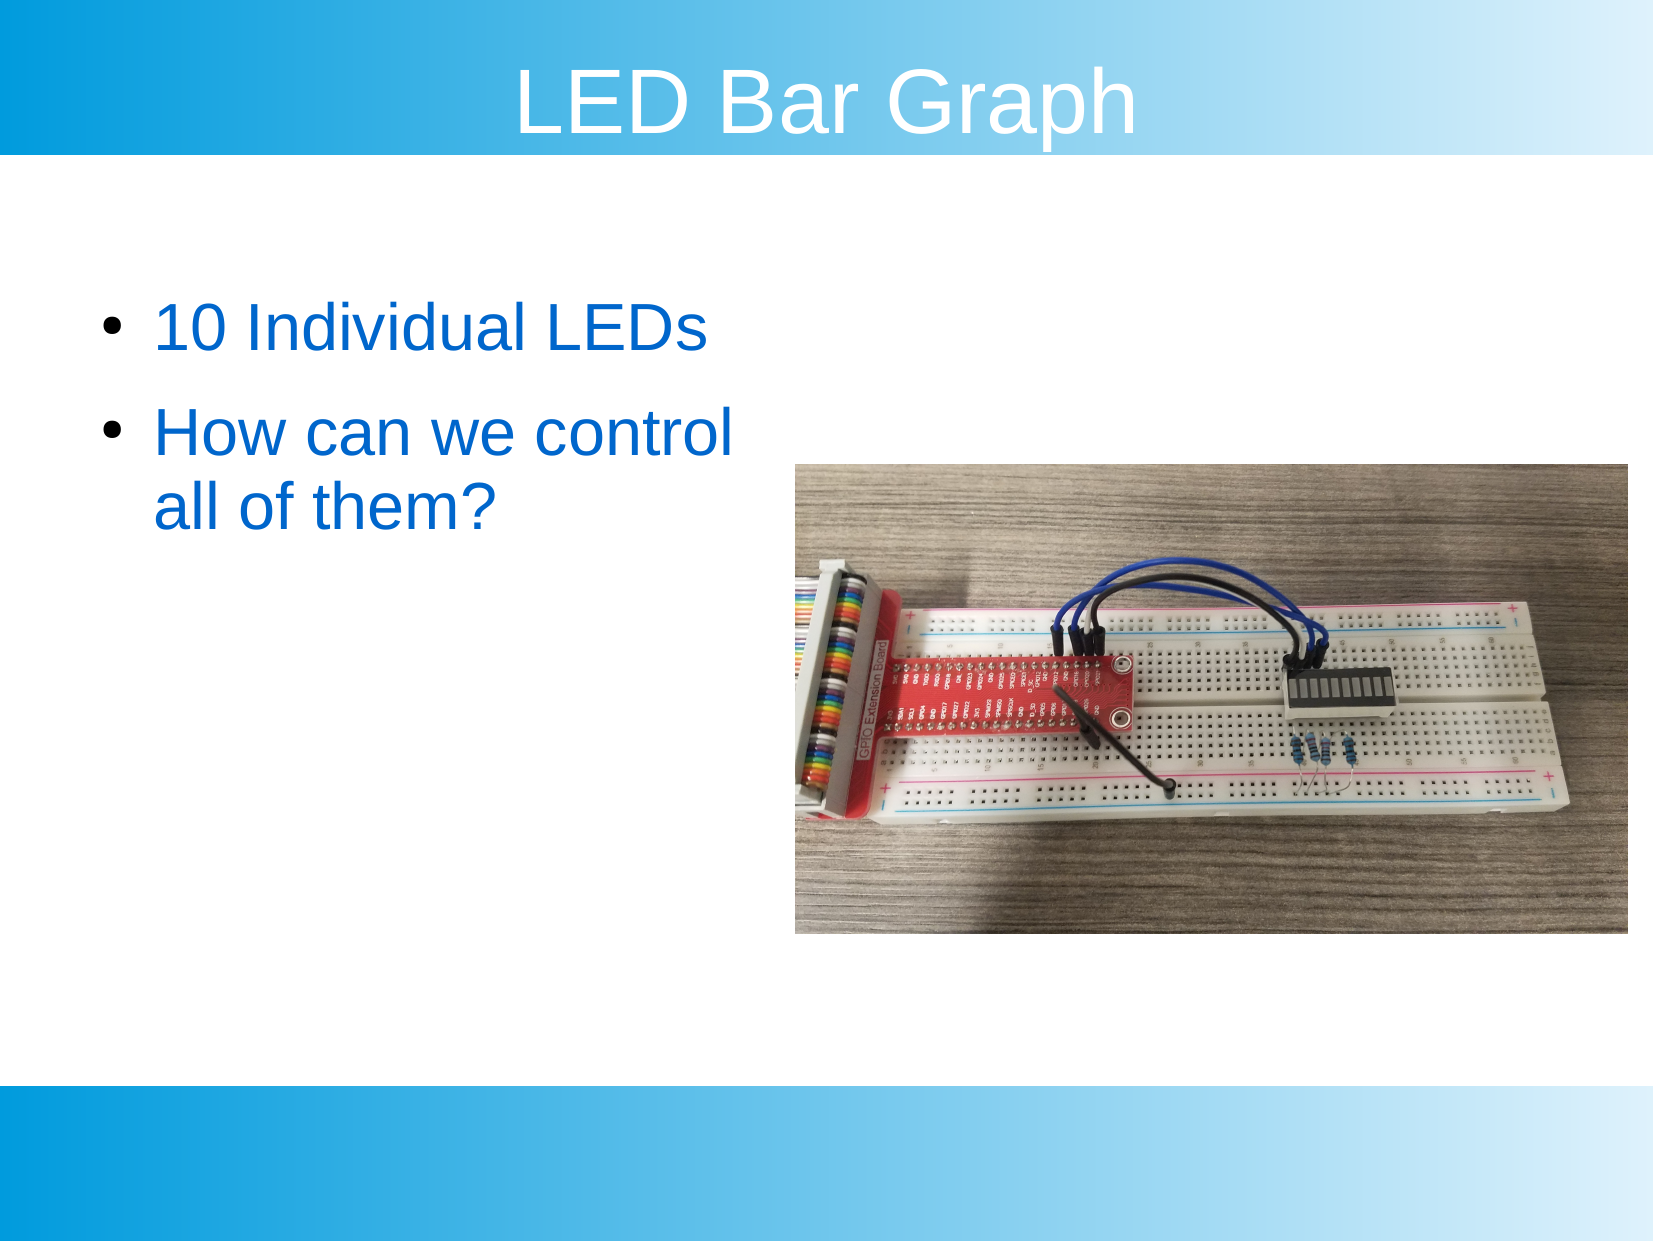

# LED Bar Graph
10 Individual LEDs
How can we control all of them?